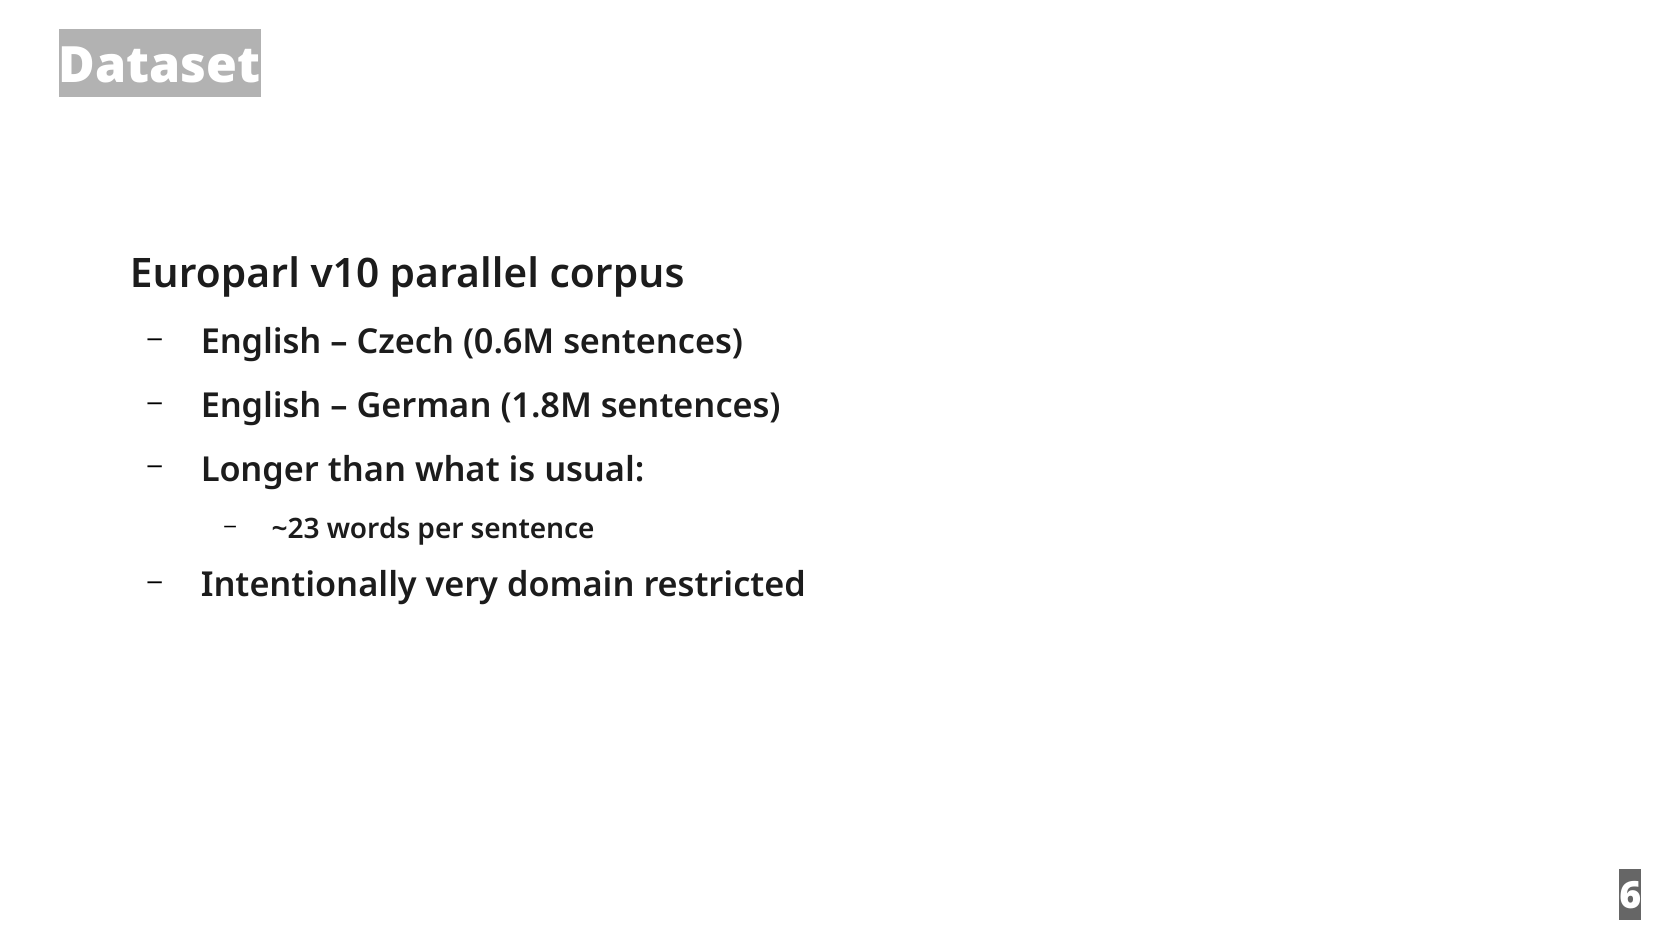

# Dataset
Europarl v10 parallel corpus
English – Czech (0.6M sentences)
English – German (1.8M sentences)
Longer than what is usual:
~23 words per sentence
Intentionally very domain restricted